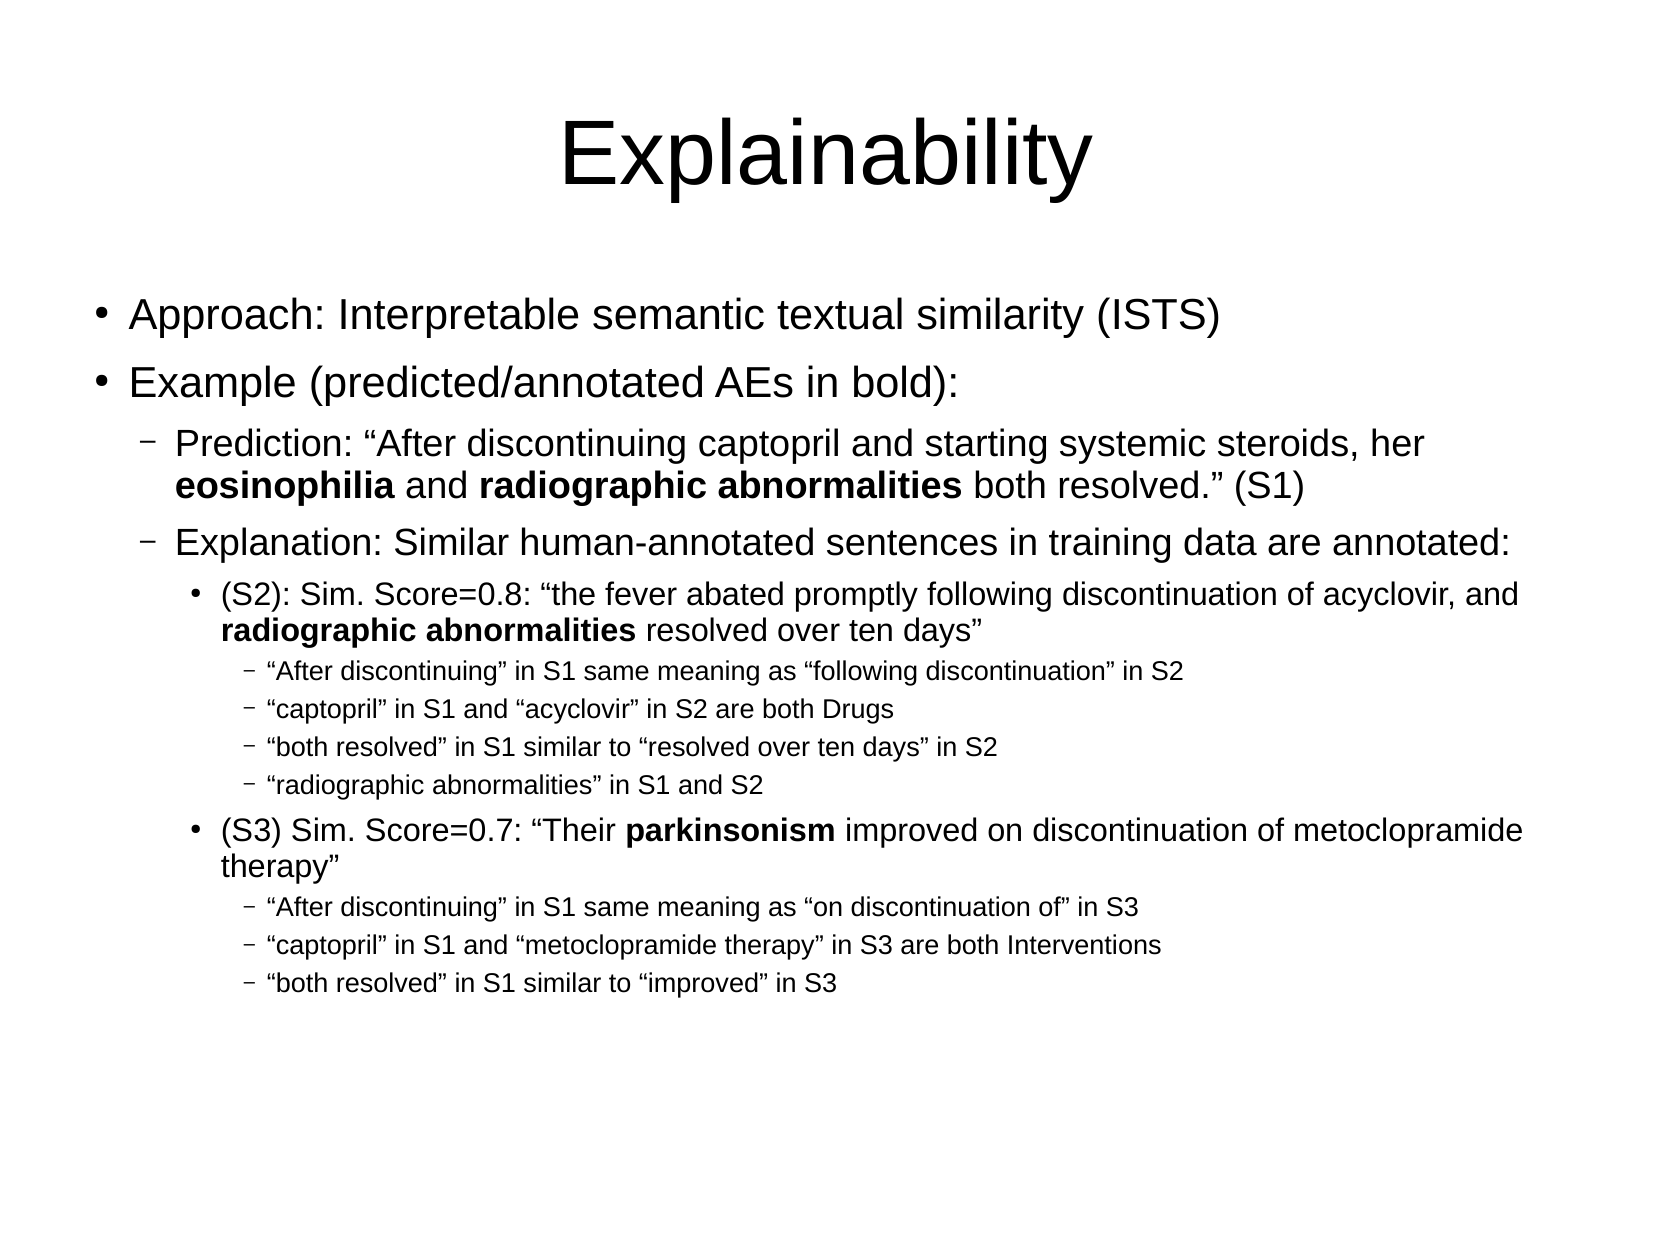

# Explainability
Approach: Interpretable semantic textual similarity (ISTS)
Example (predicted/annotated AEs in bold):
Prediction: “After discontinuing captopril and starting systemic steroids, her eosinophilia and radiographic abnormalities both resolved.” (S1)
Explanation: Similar human-annotated sentences in training data are annotated:
(S2): Sim. Score=0.8: “the fever abated promptly following discontinuation of acyclovir, and radiographic abnormalities resolved over ten days”
“After discontinuing” in S1 same meaning as “following discontinuation” in S2
“captopril” in S1 and “acyclovir” in S2 are both Drugs
“both resolved” in S1 similar to “resolved over ten days” in S2
“radiographic abnormalities” in S1 and S2
(S3) Sim. Score=0.7: “Their parkinsonism improved on discontinuation of metoclopramide therapy”
“After discontinuing” in S1 same meaning as “on discontinuation of” in S3
“captopril” in S1 and “metoclopramide therapy” in S3 are both Interventions
“both resolved” in S1 similar to “improved” in S3